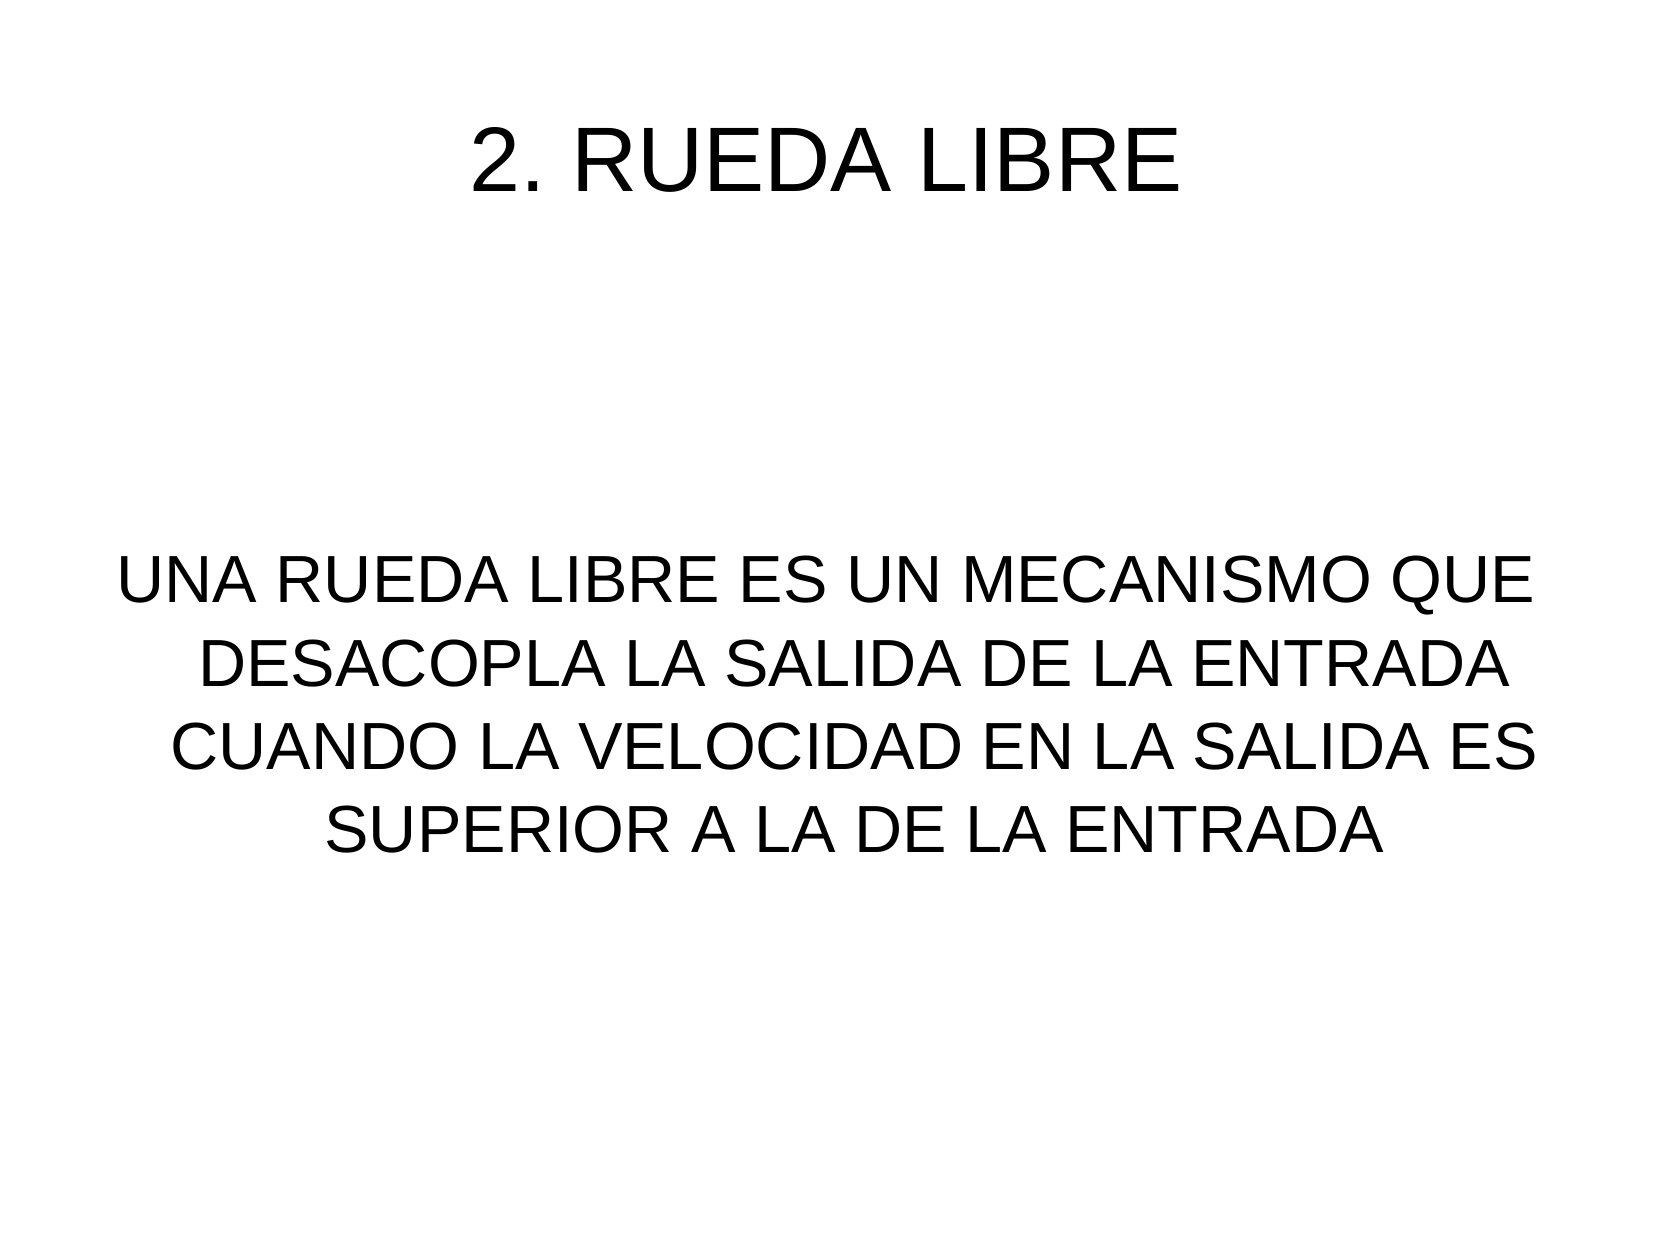

# 2. RUEDA LIBRE
UNA RUEDA LIBRE ES UN MECANISMO QUE DESACOPLA LA SALIDA DE LA ENTRADA CUANDO LA VELOCIDAD EN LA SALIDA ES SUPERIOR A LA DE LA ENTRADA